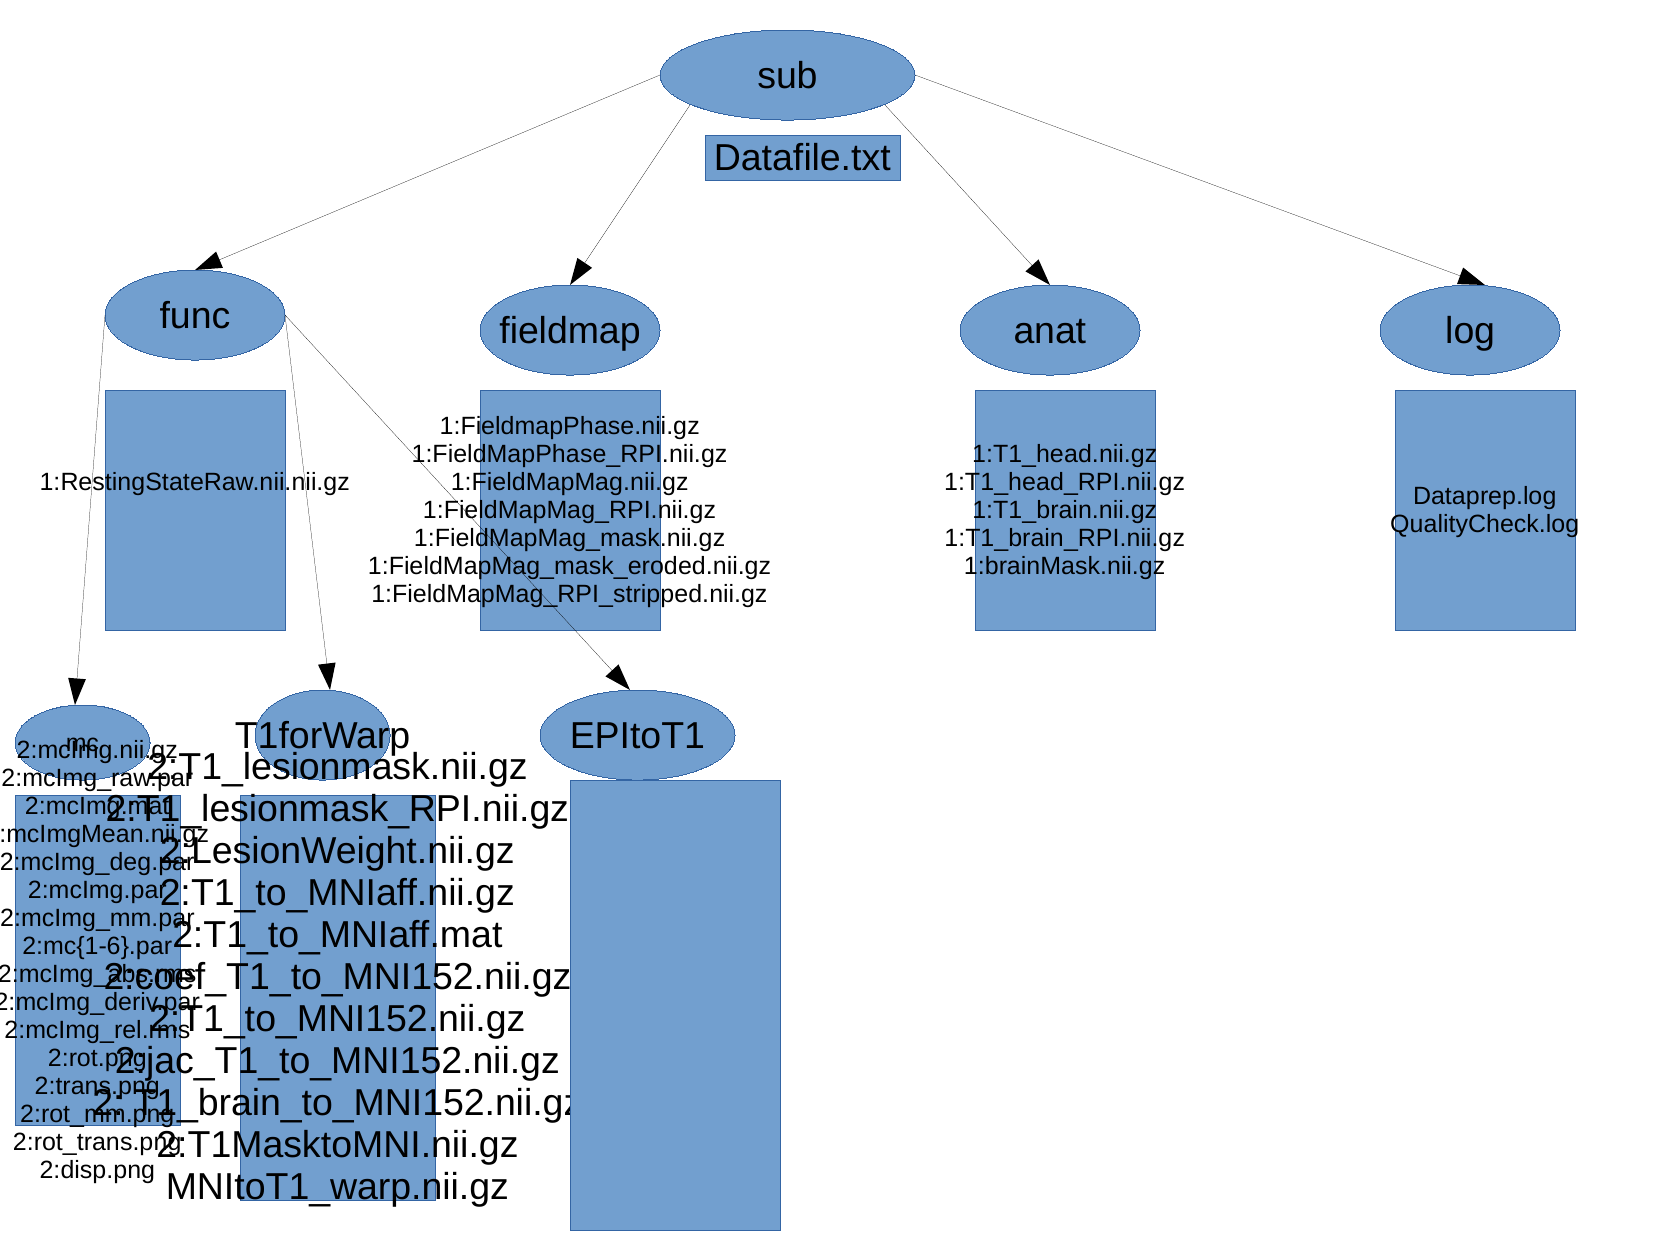

sub
Datafile.txt
func
fieldmap
anat
log
1:RestingStateRaw.nii.nii.gz
1:FieldmapPhase.nii.gz
1:FieldMapPhase_RPI.nii.gz
1:FieldMapMag.nii.gz
1:FieldMapMag_RPI.nii.gz
1:FieldMapMag_mask.nii.gz
1:FieldMapMag_mask_eroded.nii.gz
1:FieldMapMag_RPI_stripped.nii.gz
1:T1_head.nii.gz
1:T1_head_RPI.nii.gz
1:T1_brain.nii.gz
1:T1_brain_RPI.nii.gz
1:brainMask.nii.gz
Dataprep.log
QualityCheck.log
T1forWarp
EPItoT1
mc
2:mcImg.nii.gz
2:mcImg_raw.par
2:mcImg.mat
2:mcImgMean.nii.gz
2:mcImg_deg.par
2:mcImg.par
2:mcImg_mm.par
2:mc{1-6}.par
2:mcImg_abs.rms
2:mcImg_deriv.par
2:mcImg_rel.rms
2:rot.png
2:trans.png
2:rot_mm.png
2:rot_trans.png
2:disp.png
2:T1_lesionmask.nii.gz
2:T1_lesionmask_RPI.nii.gz
2:LesionWeight.nii.gz
2:T1_to_MNIaff.nii.gz
2:T1_to_MNIaff.mat
2:coef_T1_to_MNI152.nii.gz
2:T1_to_MNI152.nii.gz
2:jac_T1_to_MNI152.nii.gz
2: T1_brain_to_MNI152.nii.gz
2:T1MasktoMNI.nii.gz
MNItoT1_warp.nii.gz